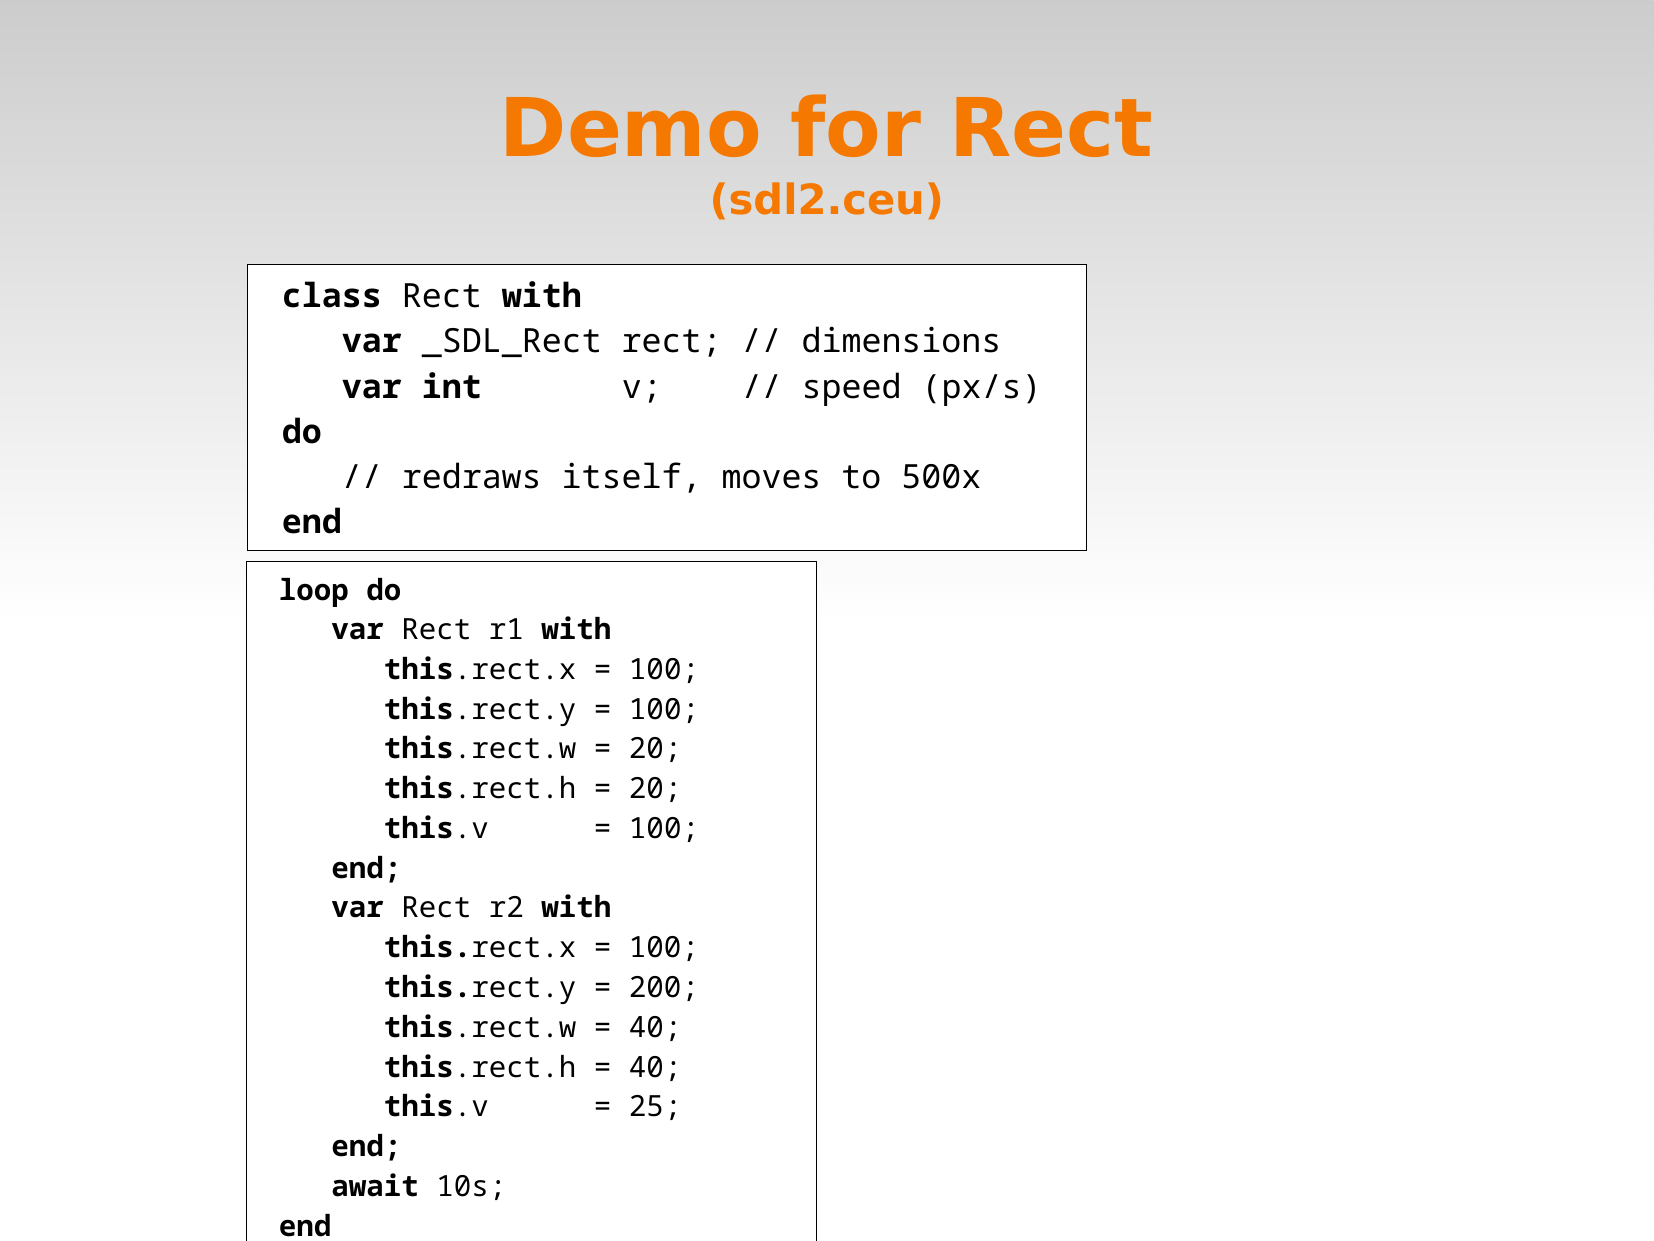

# Demo for Rect (sdl2.ceu)
 class Rect with
 var _SDL_Rect rect; // dimensions
 var int v; // speed (px/s)
 do
 // redraws itself, moves to 500x
 end
 loop do
 var Rect r1 with
 this.rect.x = 100;
 this.rect.y = 100;
 this.rect.w = 20;
 this.rect.h = 20;
 this.v = 100;
 end;
 var Rect r2 with
 this.rect.x = 100;
 this.rect.y = 200;
 this.rect.w = 40;
 this.rect.h = 40;
 this.v = 25;
 end;
 await 10s;
 end